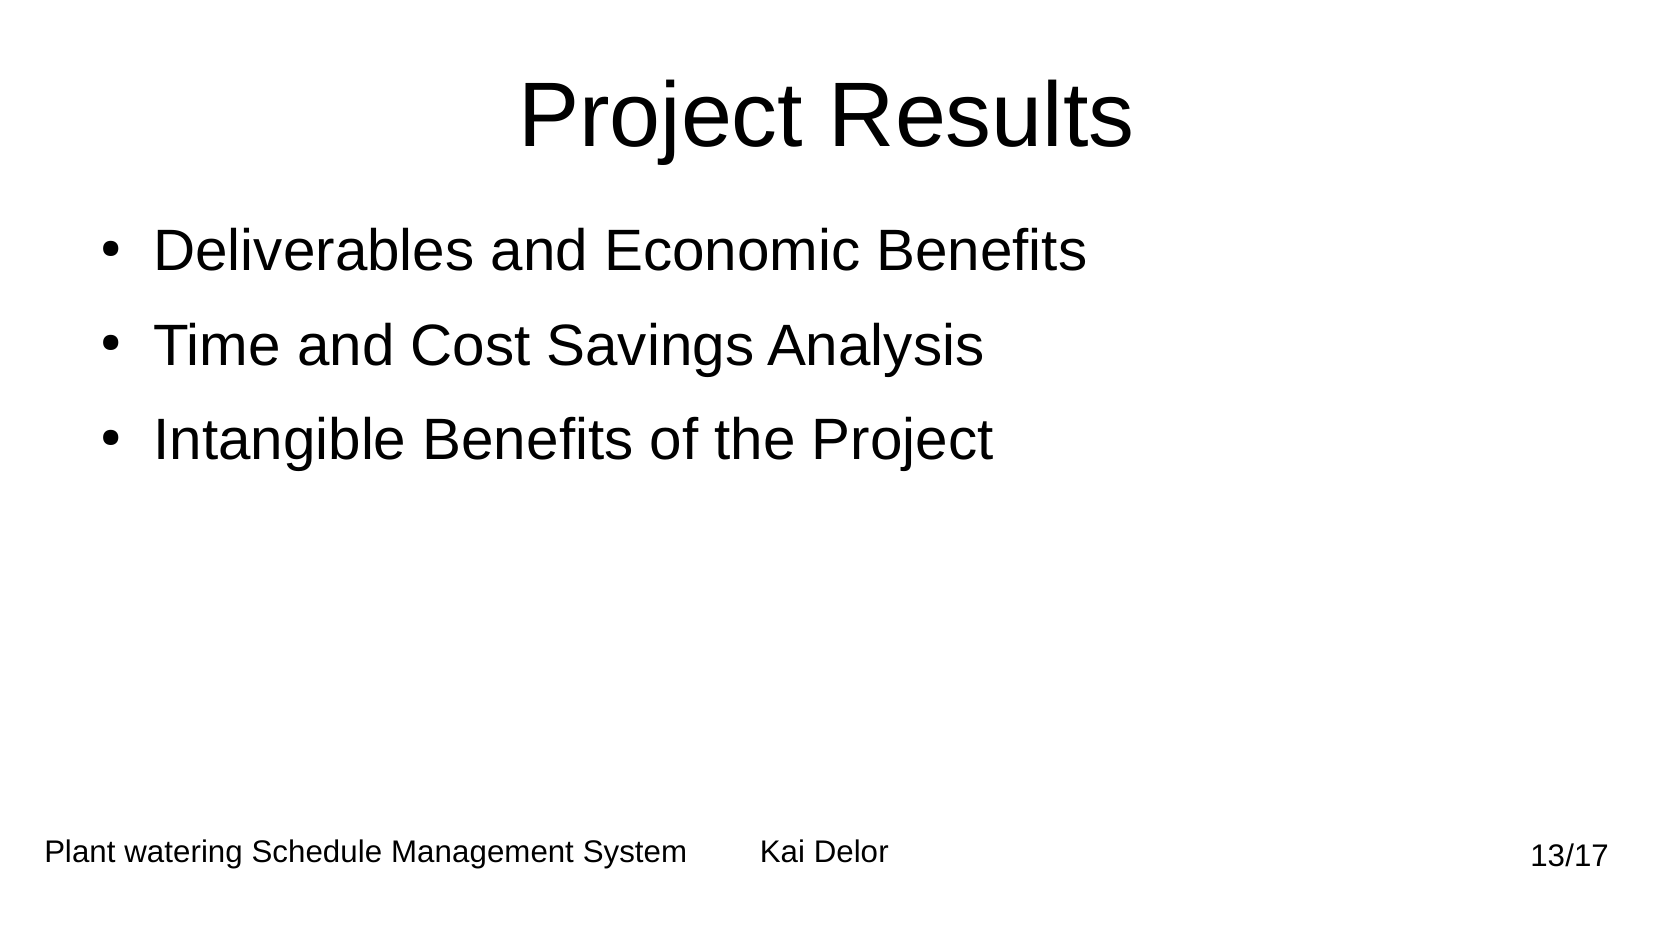

# Project Results
Deliverables and Economic Benefits
Time and Cost Savings Analysis
Intangible Benefits of the Project
Kai Delor
Plant watering Schedule Management System